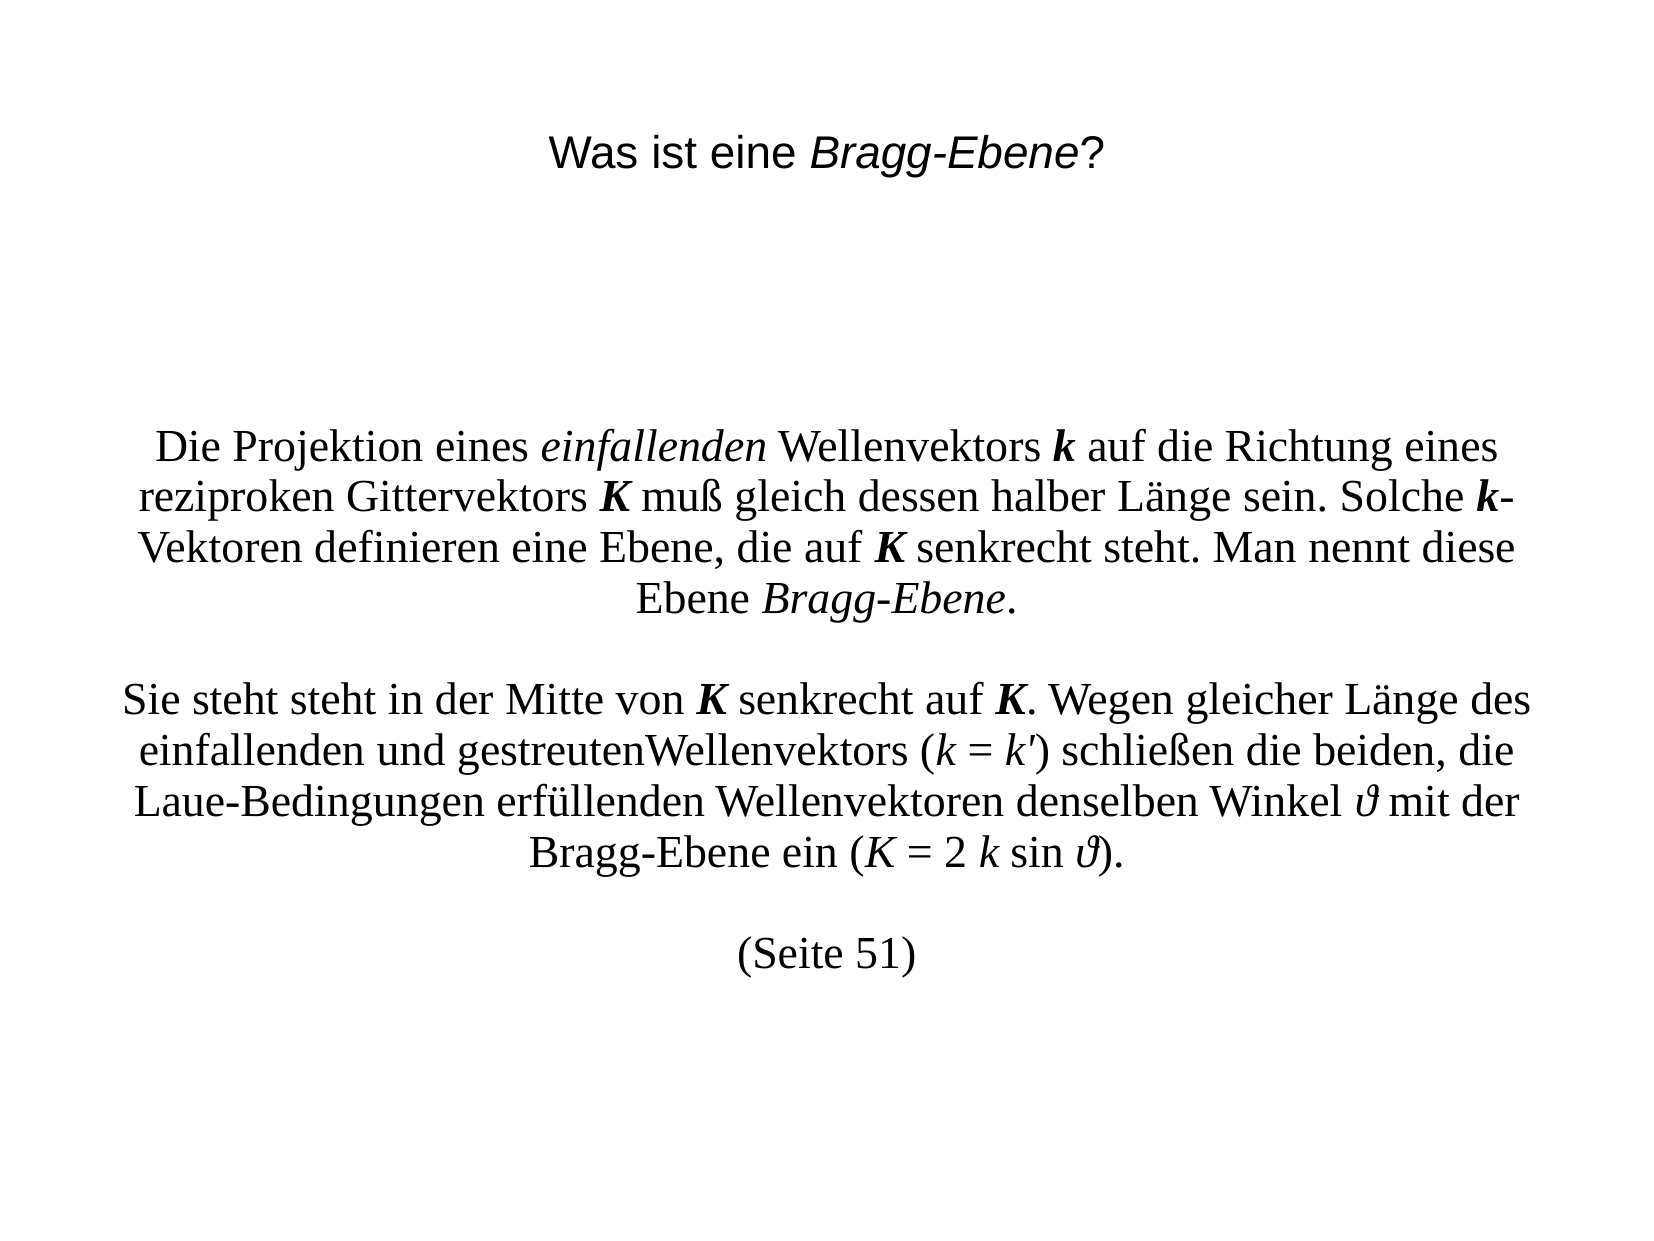

# Was ist eine Bragg-Ebene?
Die Projektion eines einfallenden Wellenvektors k auf die Richtung eines reziproken Gittervektors K muß gleich dessen halber Länge sein. Solche k-Vektoren definieren eine Ebene, die auf K senkrecht steht. Man nennt diese Ebene Bragg-Ebene.
Sie steht steht in der Mitte von K senkrecht auf K. Wegen gleicher Länge des einfallenden und gestreutenWellenvektors (k = k') schließen die beiden, die Laue-Bedingungen erfüllenden Wellenvektoren denselben Winkel ϑ mit der Bragg-Ebene ein (K = 2 k sin ϑ).
(Seite 51)